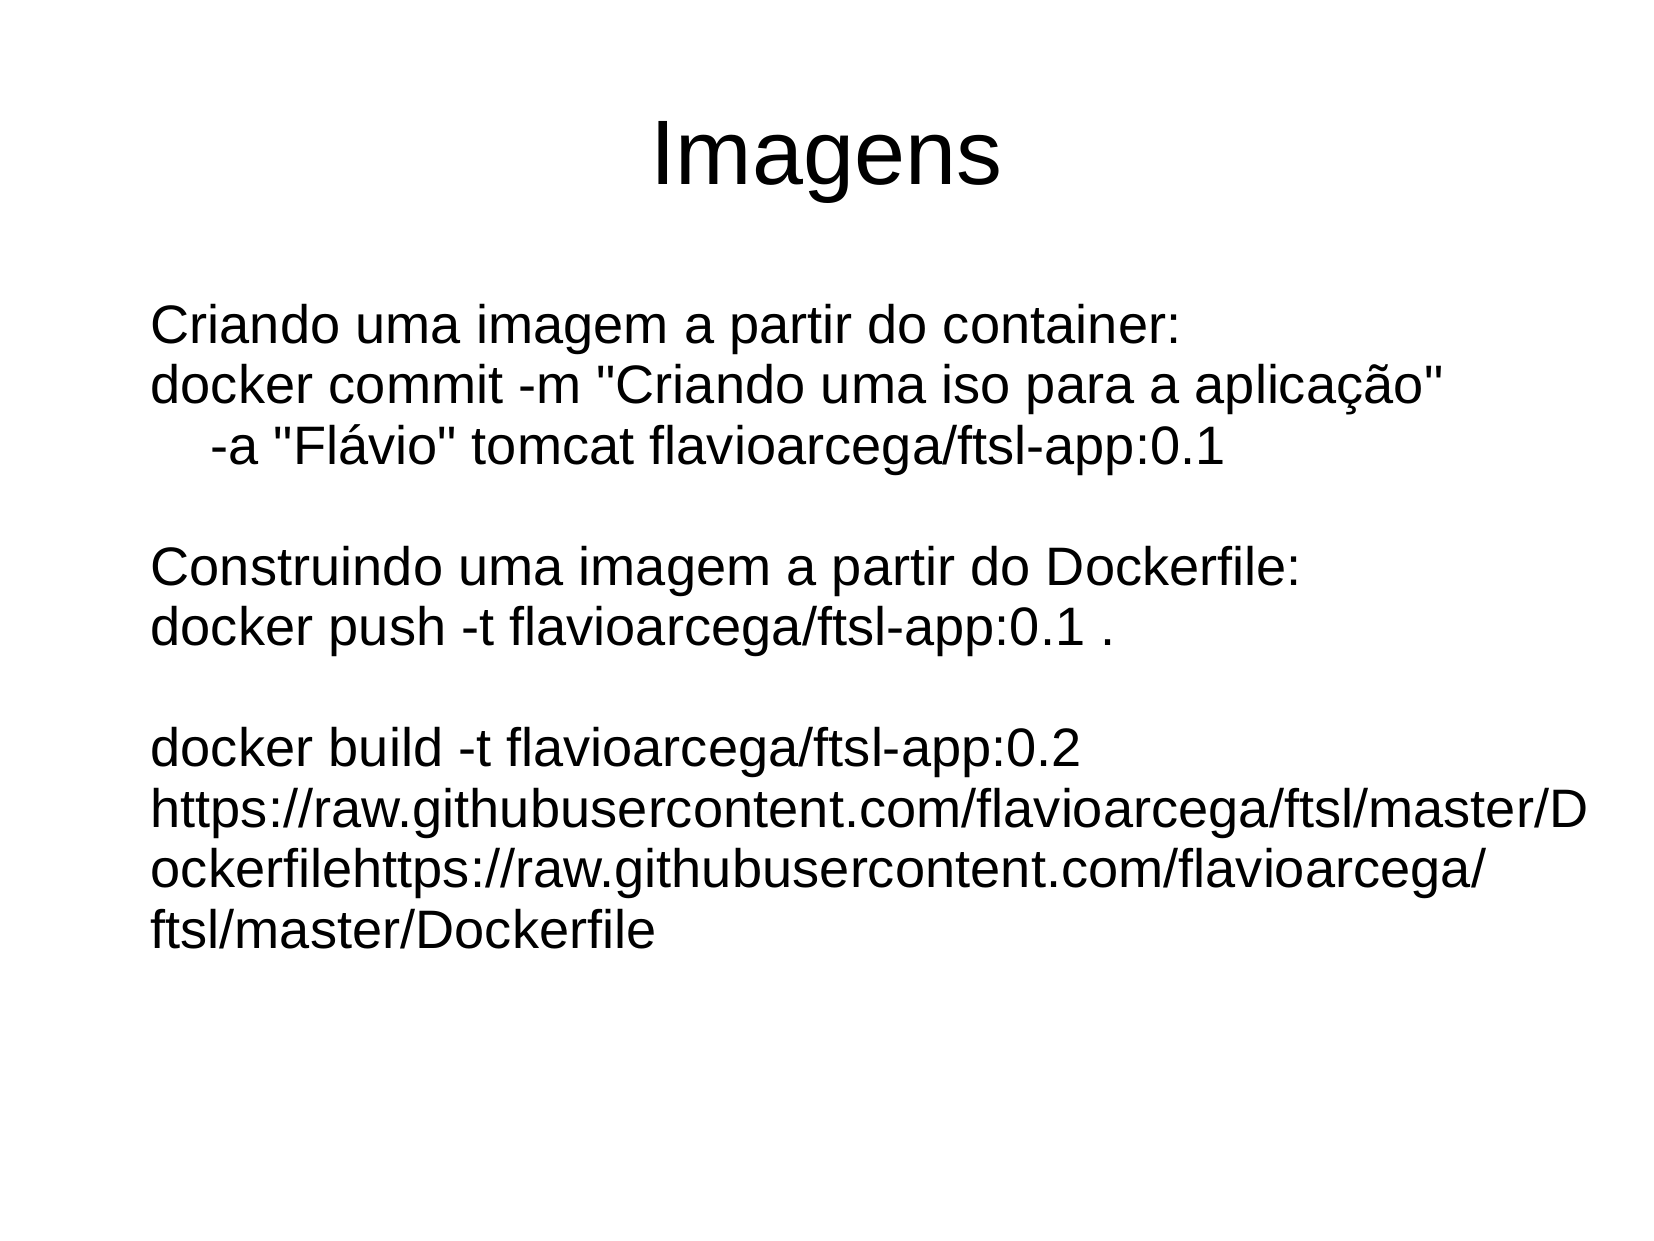

# Imagens
Criando uma imagem a partir do container:
docker commit -m "Criando uma iso para a aplicação"
 -a "Flávio" tomcat flavioarcega/ftsl-app:0.1
Construindo uma imagem a partir do Dockerfile:
docker push -t flavioarcega/ftsl-app:0.1 .
docker build -t flavioarcega/ftsl-app:0.2 https://raw.githubusercontent.com/flavioarcega/ftsl/master/Dockerfilehttps://raw.githubusercontent.com/flavioarcega/ftsl/master/Dockerfile